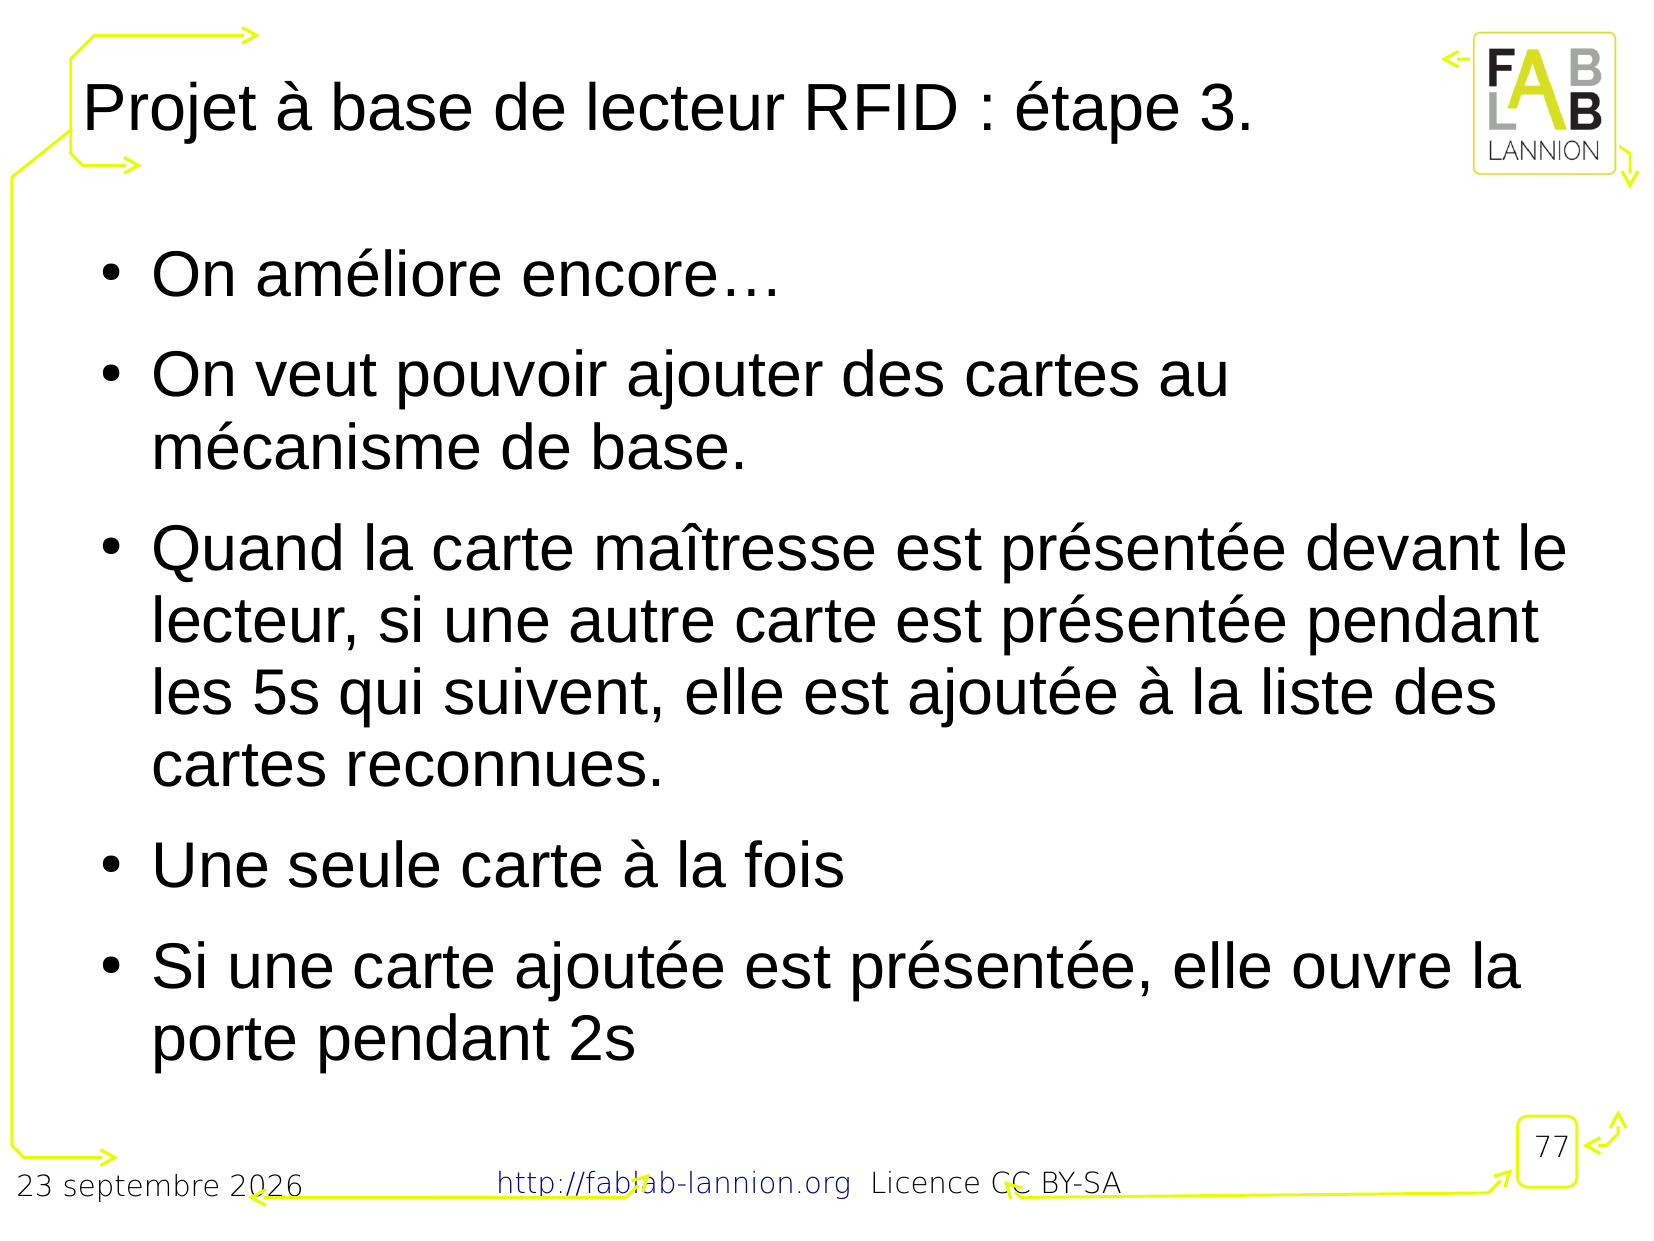

# Projet à base de lecteur RFID : étape 3.
On améliore encore…
On veut pouvoir ajouter des cartes au mécanisme de base.
Quand la carte maîtresse est présentée devant le lecteur, si une autre carte est présentée pendant les 5s qui suivent, elle est ajoutée à la liste des cartes reconnues.
Une seule carte à la fois
Si une carte ajoutée est présentée, elle ouvre la porte pendant 2s
77